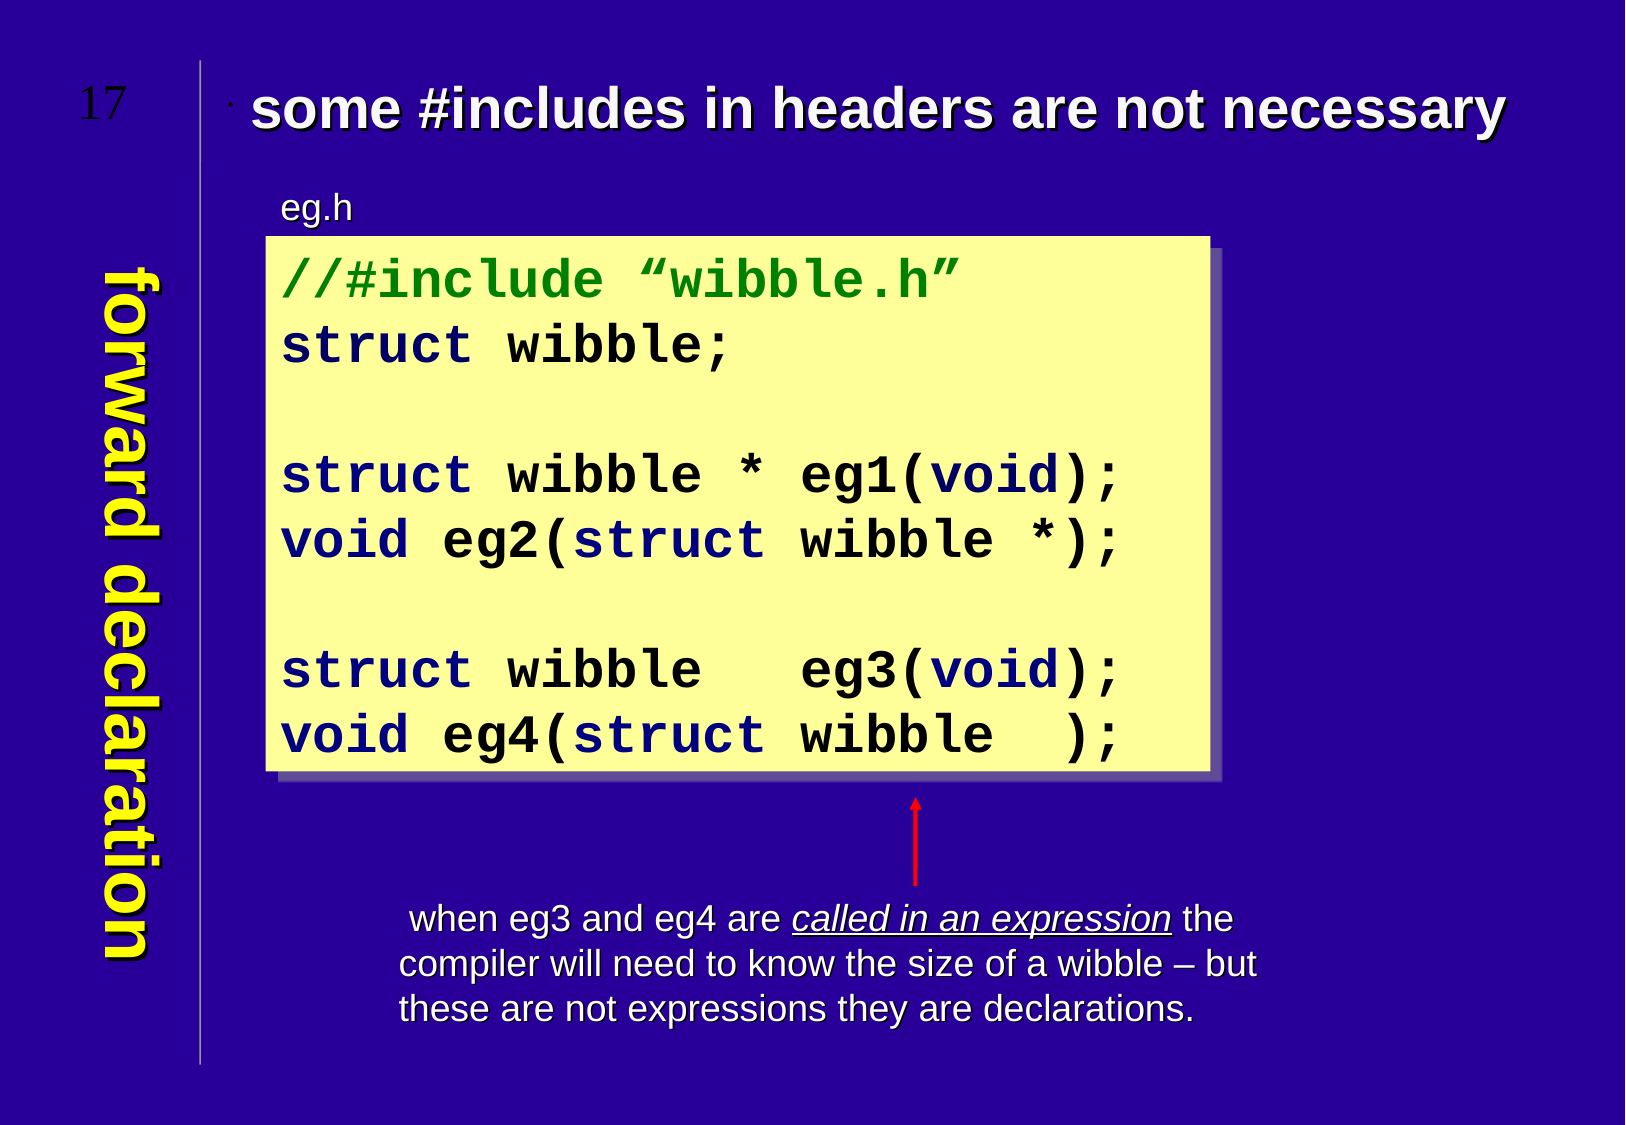

17
 some #includes in headers are not necessary
eg.h
# forward declaration
//#include “wibble.h”
struct wibble;
struct wibble * eg1(void);
void eg2(struct wibble *);
struct wibble eg3(void);
void eg4(struct wibble );
 when eg3 and eg4 are called in an expression the compiler will need to know the size of a wibble – but these are not expressions they are declarations.